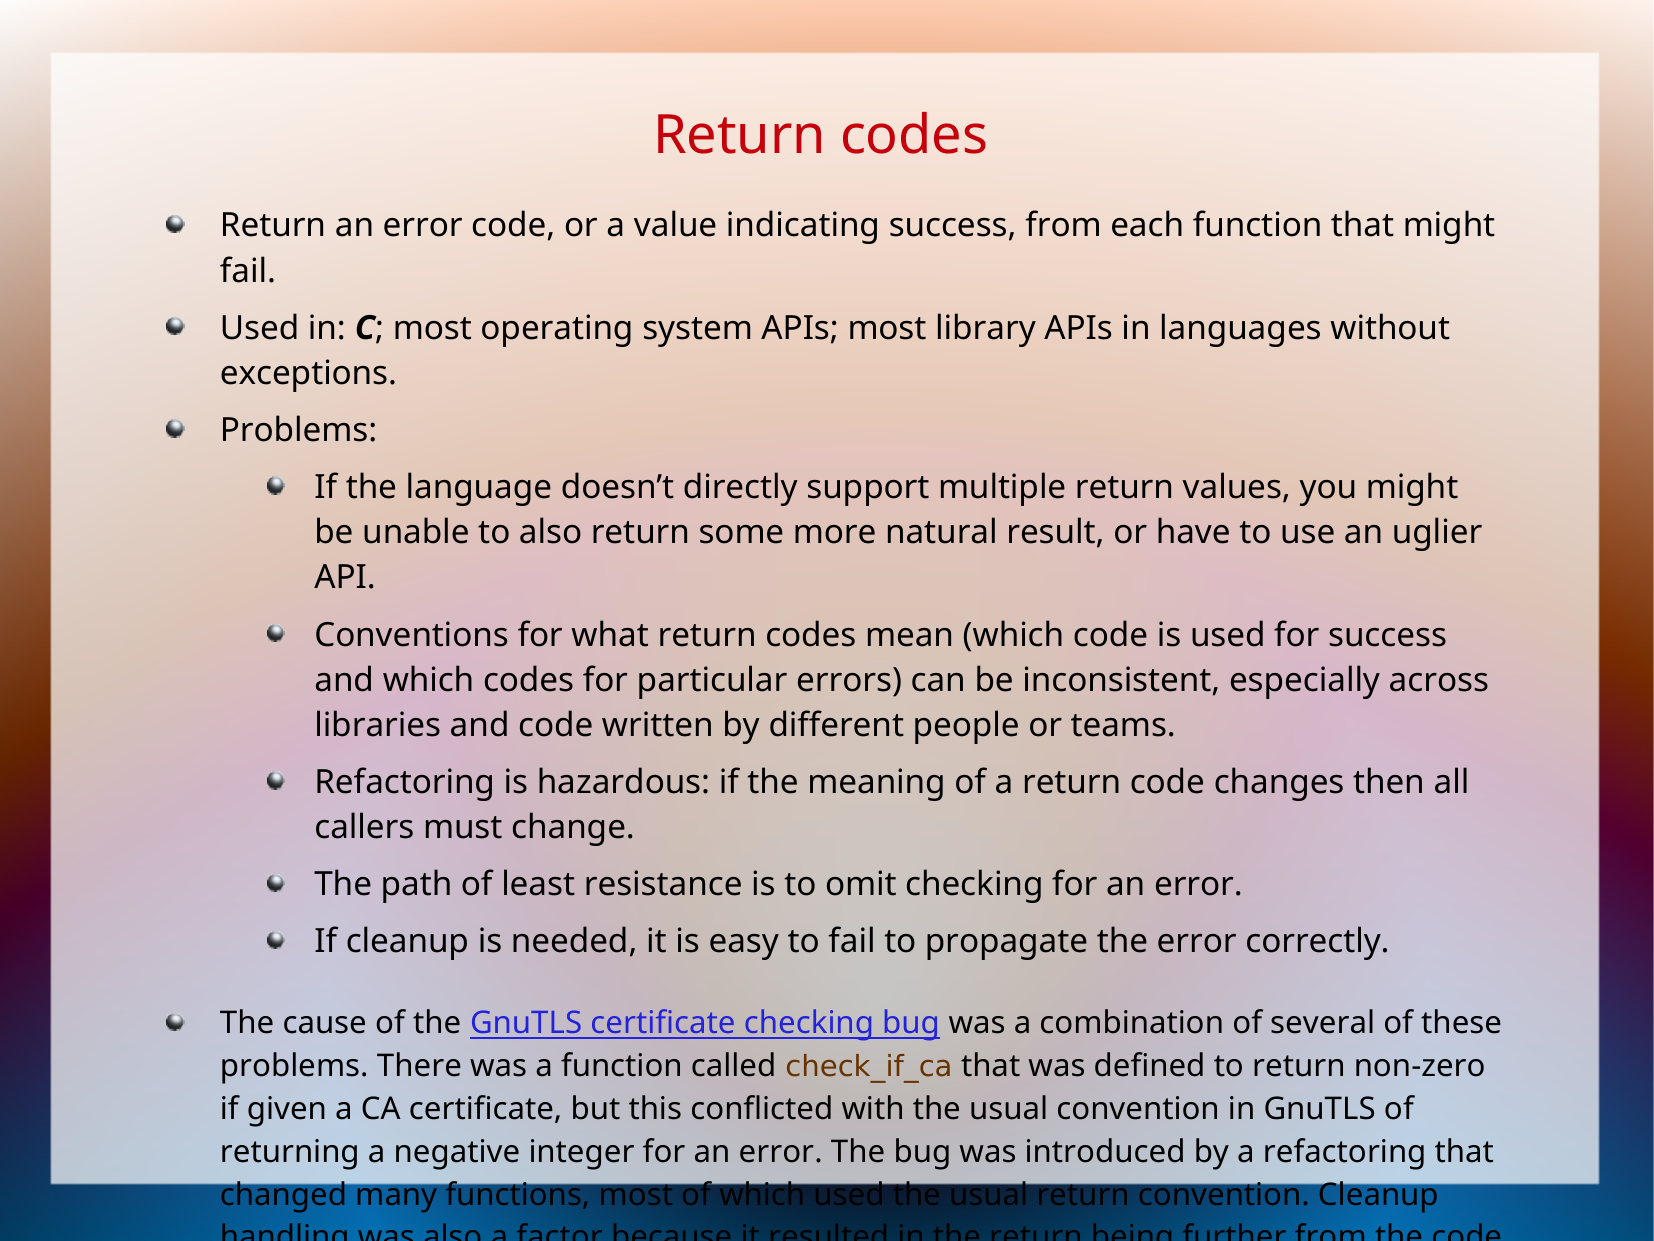

# Return codes
Return an error code, or a value indicating success, from each function that might fail.
Used in: C; most operating system APIs; most library APIs in languages without exceptions.
Problems:
If the language doesn’t directly support multiple return values, you might be unable to also return some more natural result, or have to use an uglier API.
Conventions for what return codes mean (which code is used for success and which codes for particular errors) can be inconsistent, especially across libraries and code written by different people or teams.
Refactoring is hazardous: if the meaning of a return code changes then all callers must change.
The path of least resistance is to omit checking for an error.
If cleanup is needed, it is easy to fail to propagate the error correctly.
The cause of the GnuTLS certificate checking bug was a combination of several of these problems. There was a function called check_if_ca that was defined to return non-zero if given a CA certificate, but this conflicted with the usual convention in GnuTLS of returning a negative integer for an error. The bug was introduced by a refactoring that changed many functions, most of which used the usual return convention. Cleanup handling was also a factor because it resulted in the return being further from the code that checked for errors.
In the Apple OpenSSL “goto fail;” bug, the cleanup code was written incorrectly, resulting in part of the necessary code for certificate checking being bypassed.